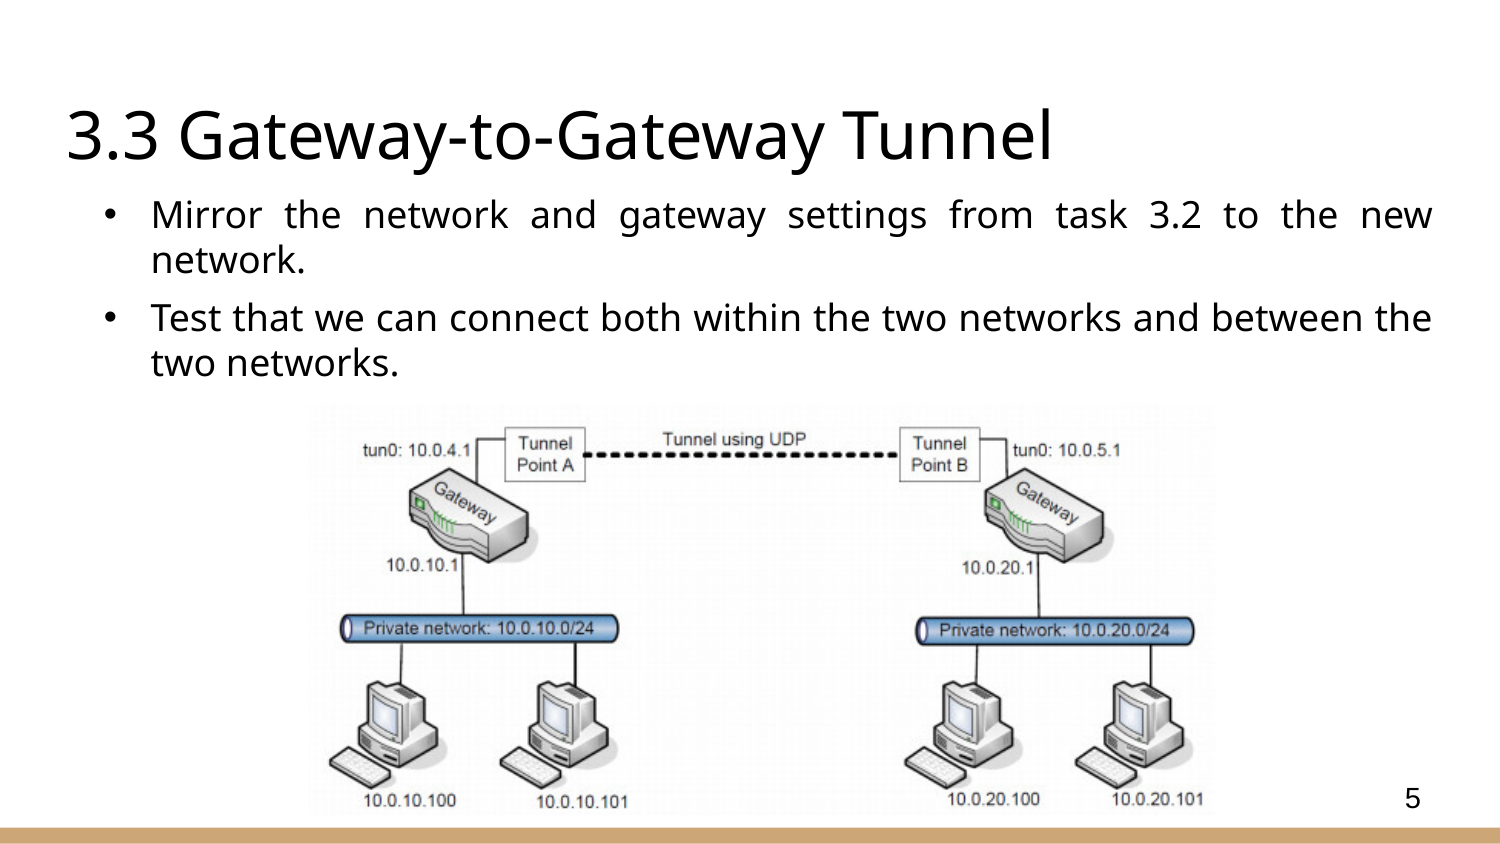

# 3.3 Gateway-to-Gateway Tunnel
Mirror the network and gateway settings from task 3.2 to the new network.
Test that we can connect both within the two networks and between the two networks.